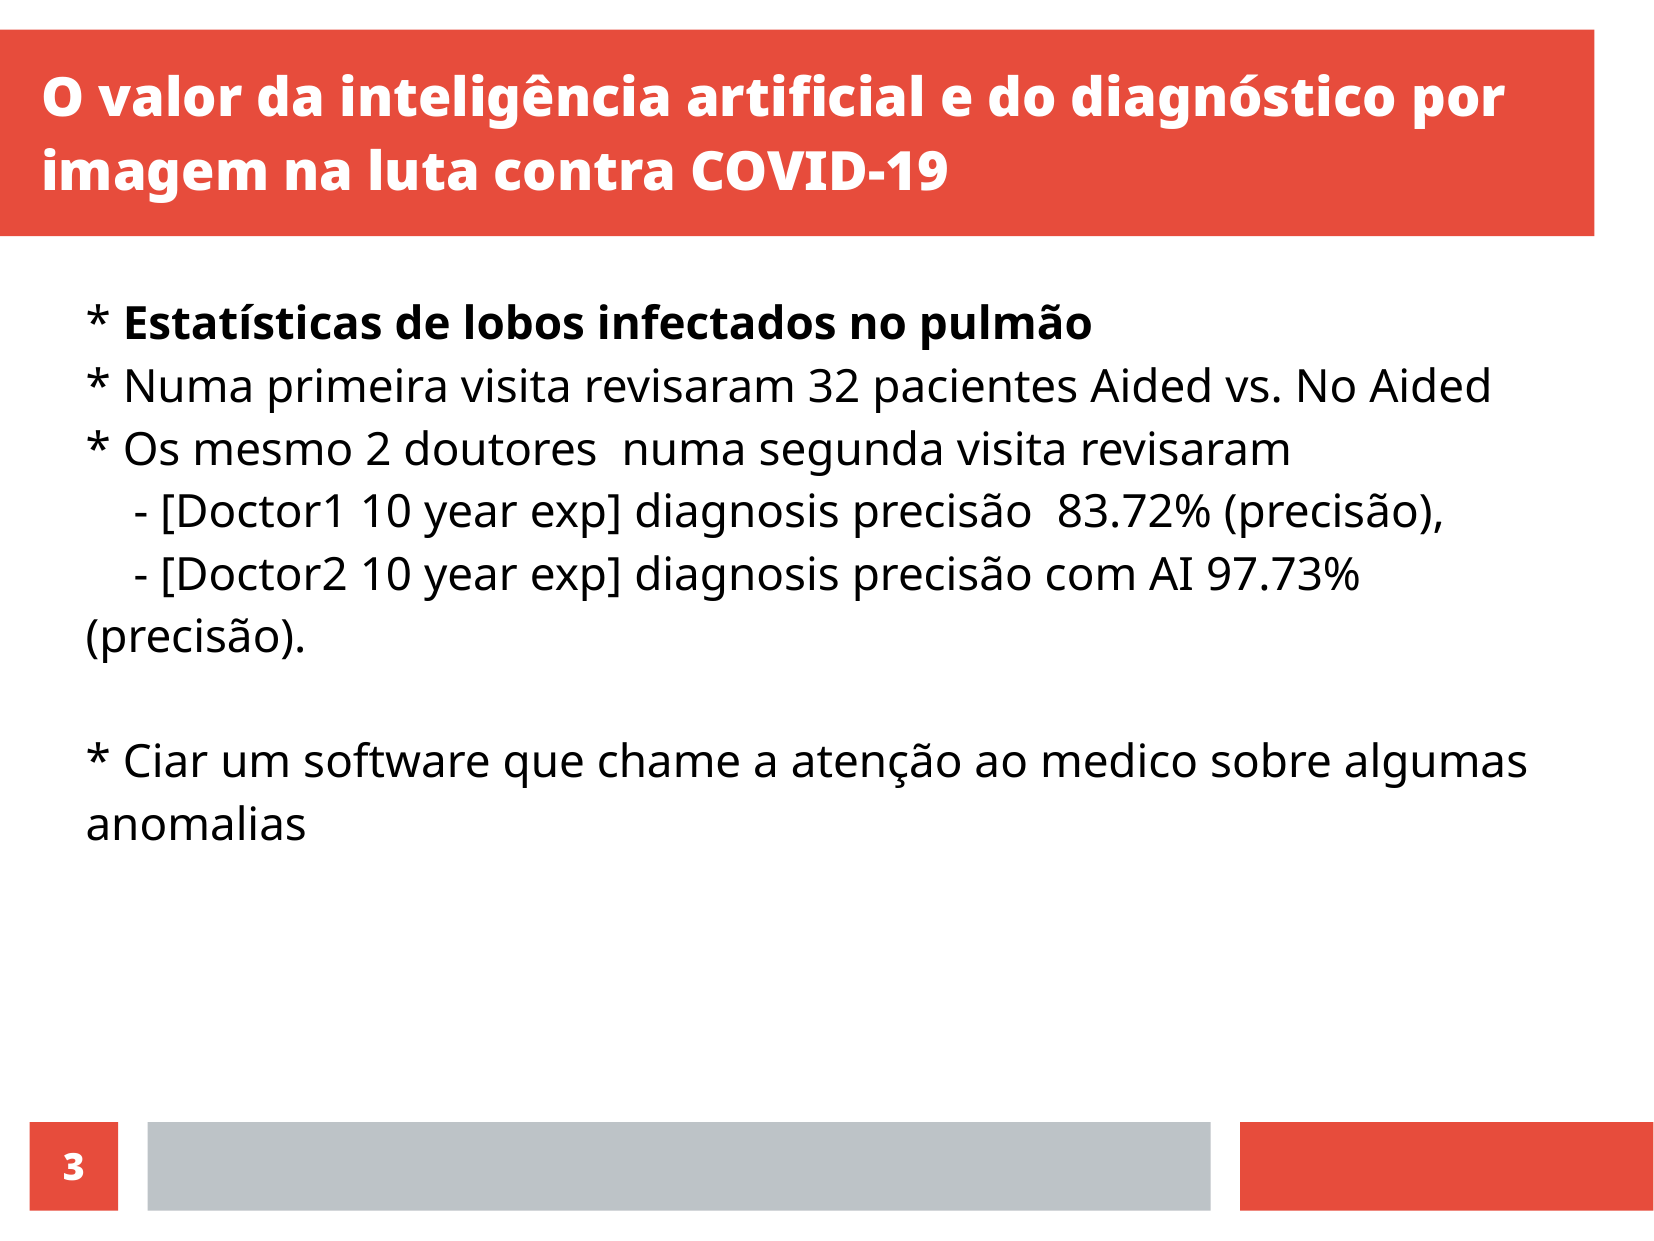

# O valor da inteligência artificial e do diagnóstico por imagem na luta contra COVID-19
* Estatísticas de lobos infectados no pulmão
* Numa primeira visita revisaram 32 pacientes Aided vs. No Aided
* Os mesmo 2 doutores numa segunda visita revisaram
 - [Doctor1 10 year exp] diagnosis precisão 83.72% (precisão),
 - [Doctor2 10 year exp] diagnosis precisão com AI 97.73% (precisão).
* Ciar um software que chame a atenção ao medico sobre algumas anomalias
3